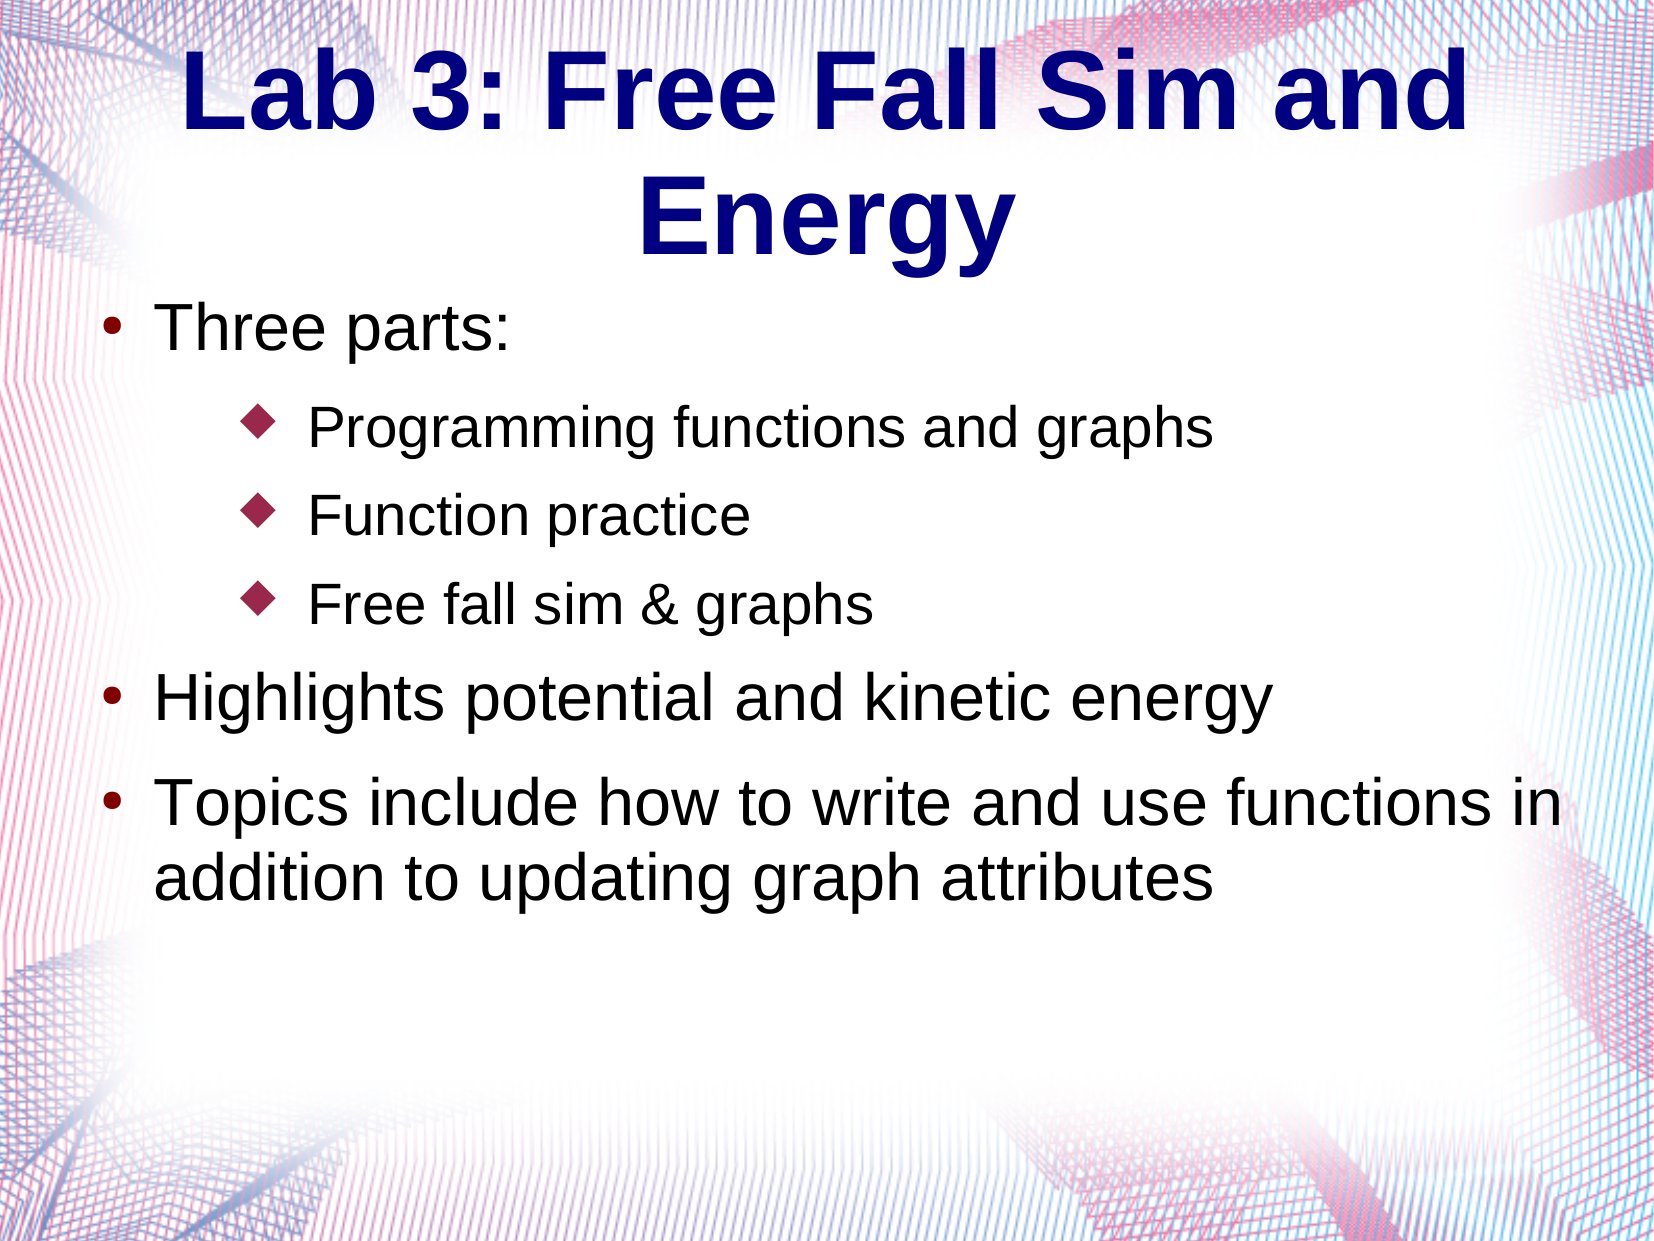

# Lab 3: Free Fall Sim and Energy
Three parts:
Programming functions and graphs
Function practice
Free fall sim & graphs
Highlights potential and kinetic energy
Topics include how to write and use functions in addition to updating graph attributes